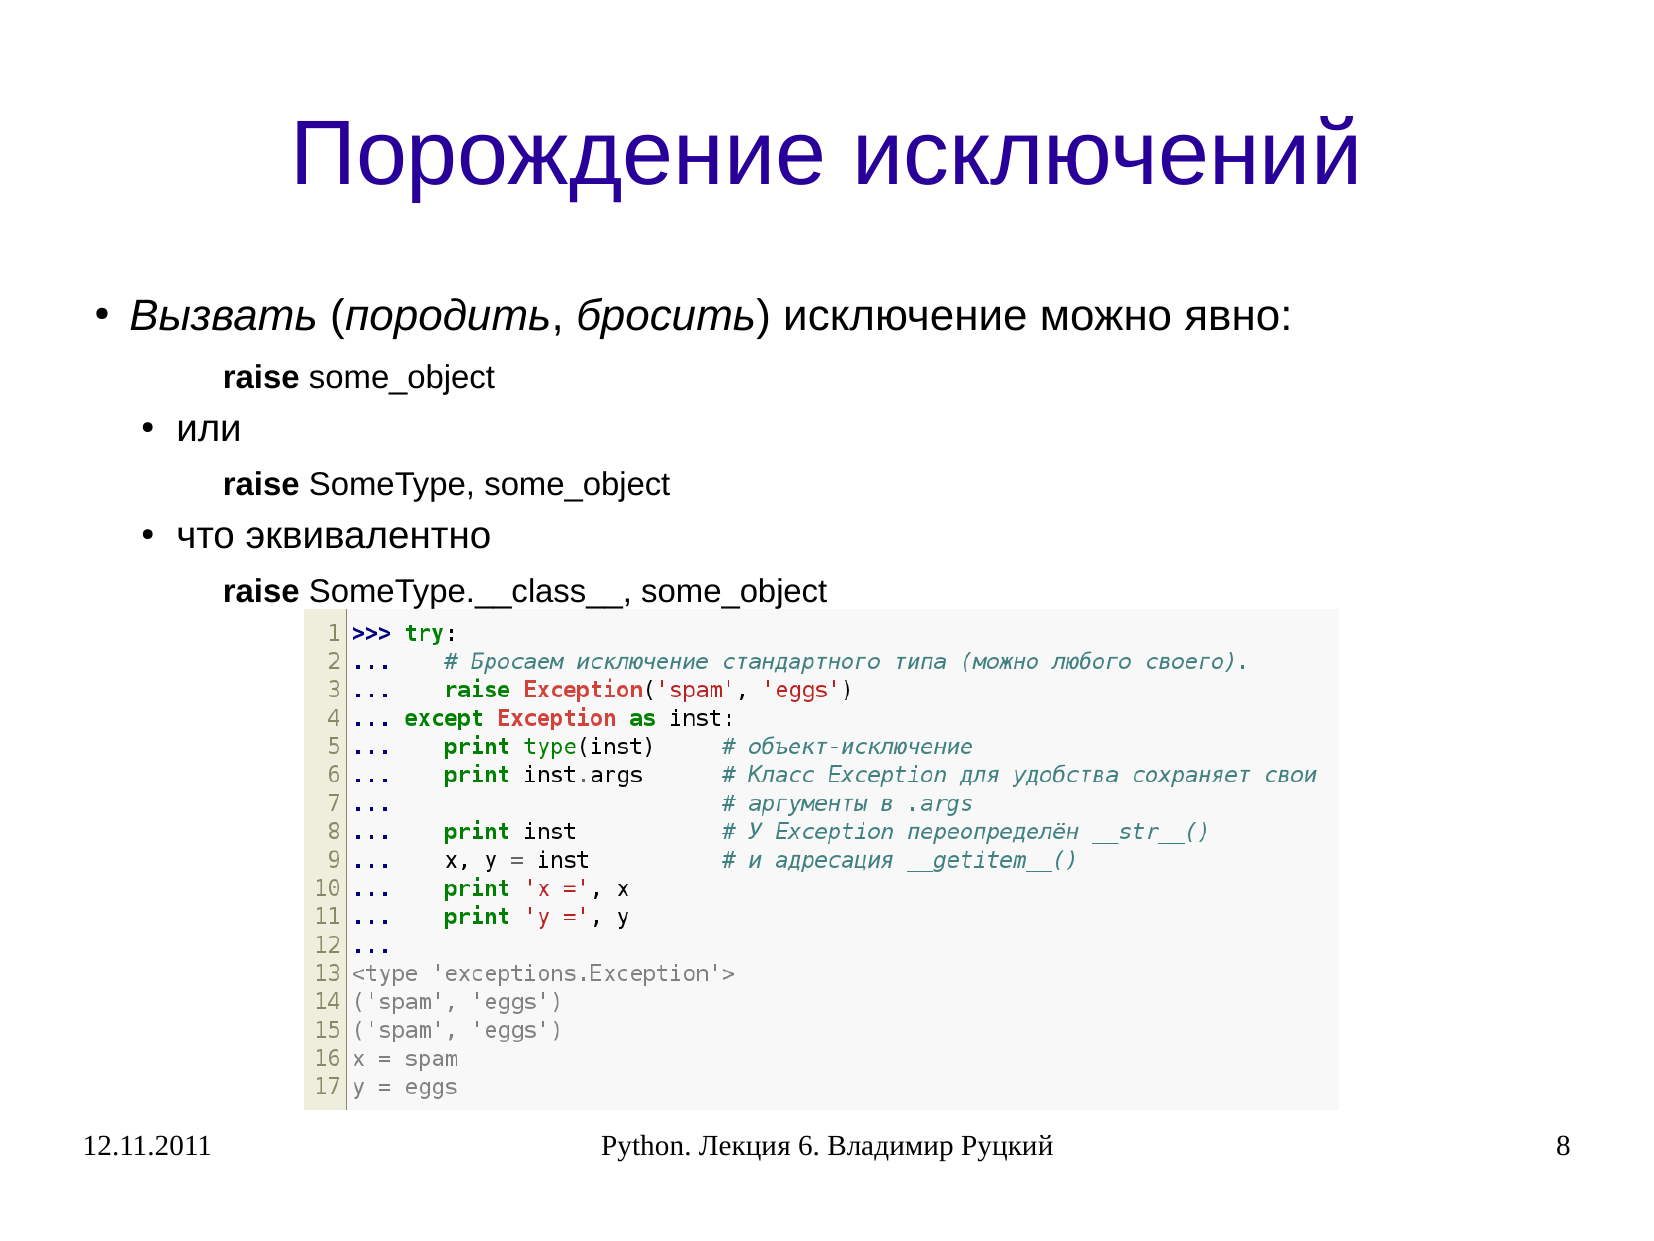

# Порождение исключений
Вызвать (породить, бросить) исключение можно явно:
raise some_object
или
raise SomeType, some_object
что эквивалентно
raise SomeType.__class__, some_object
12.11.2011
Python. Лекция 6. Владимир Руцкий
8